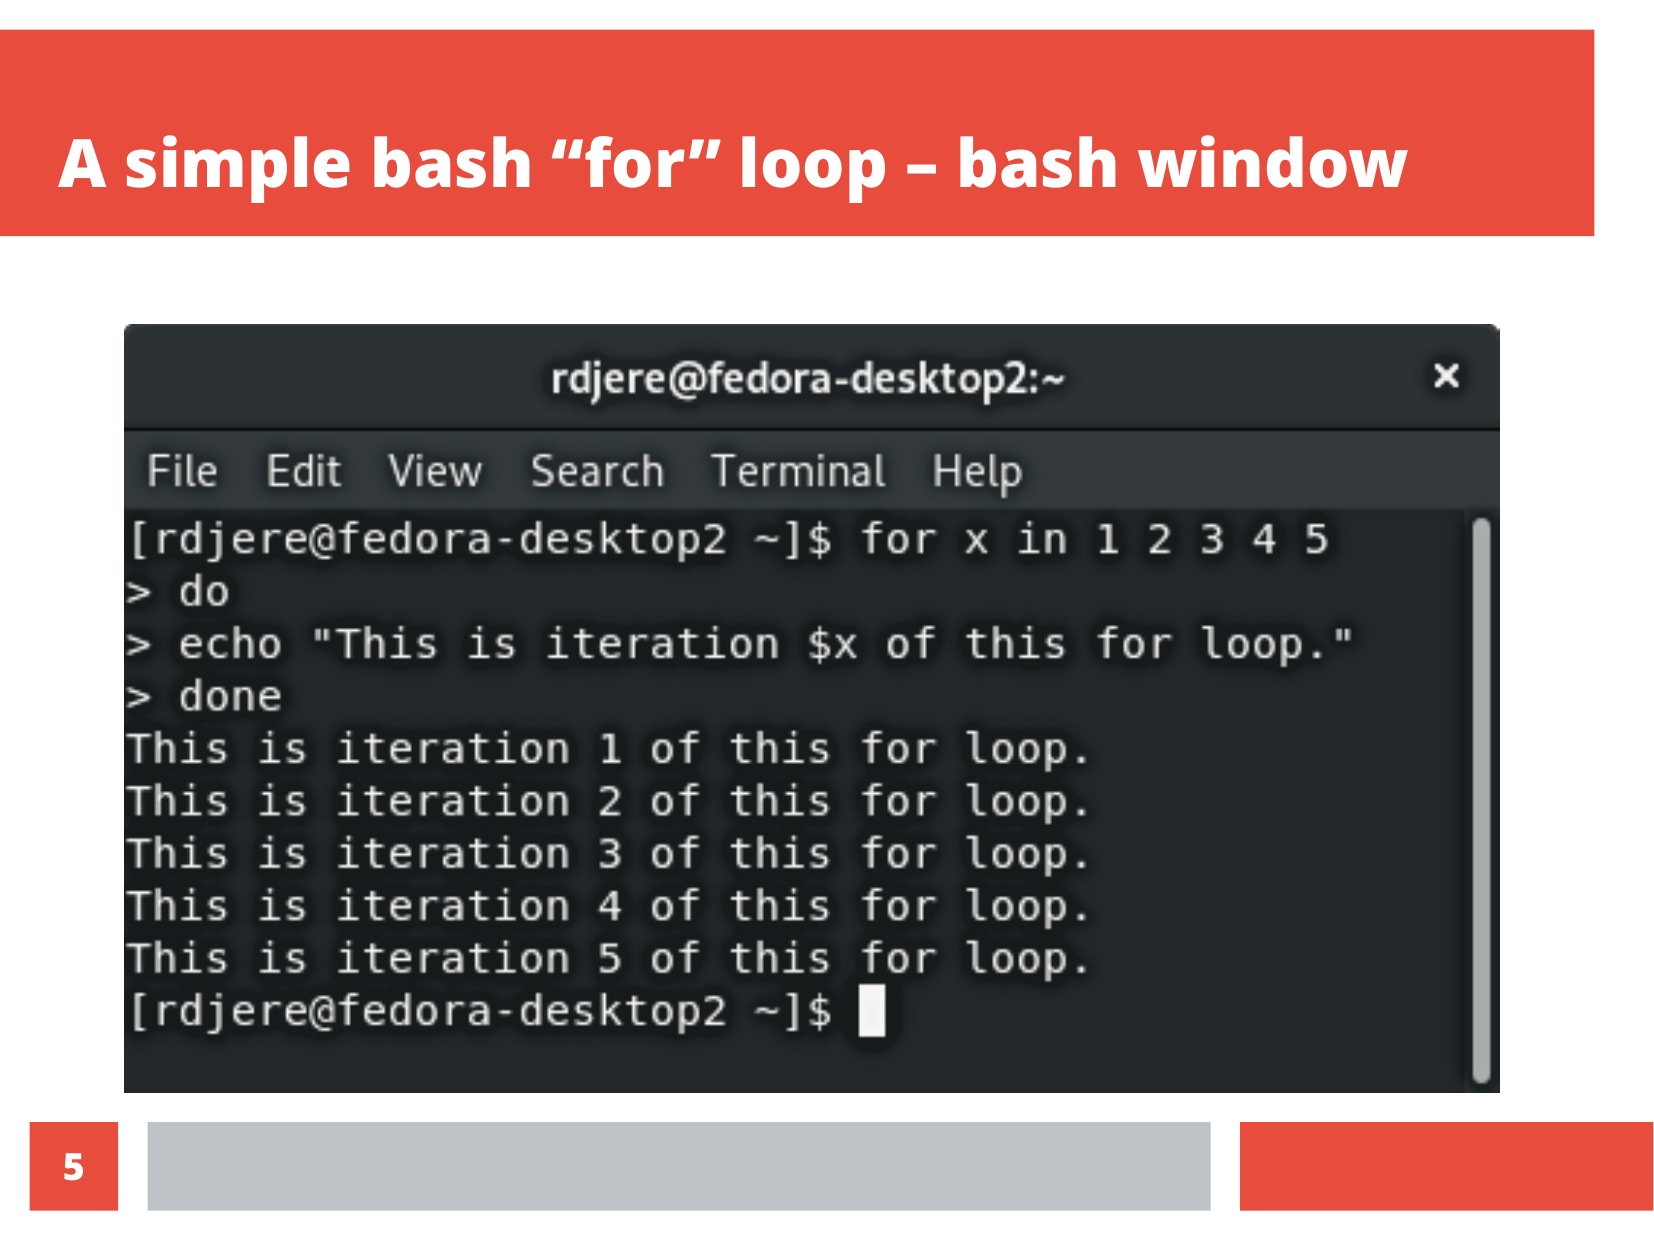

# A simple bash “for” loop – bash window
5